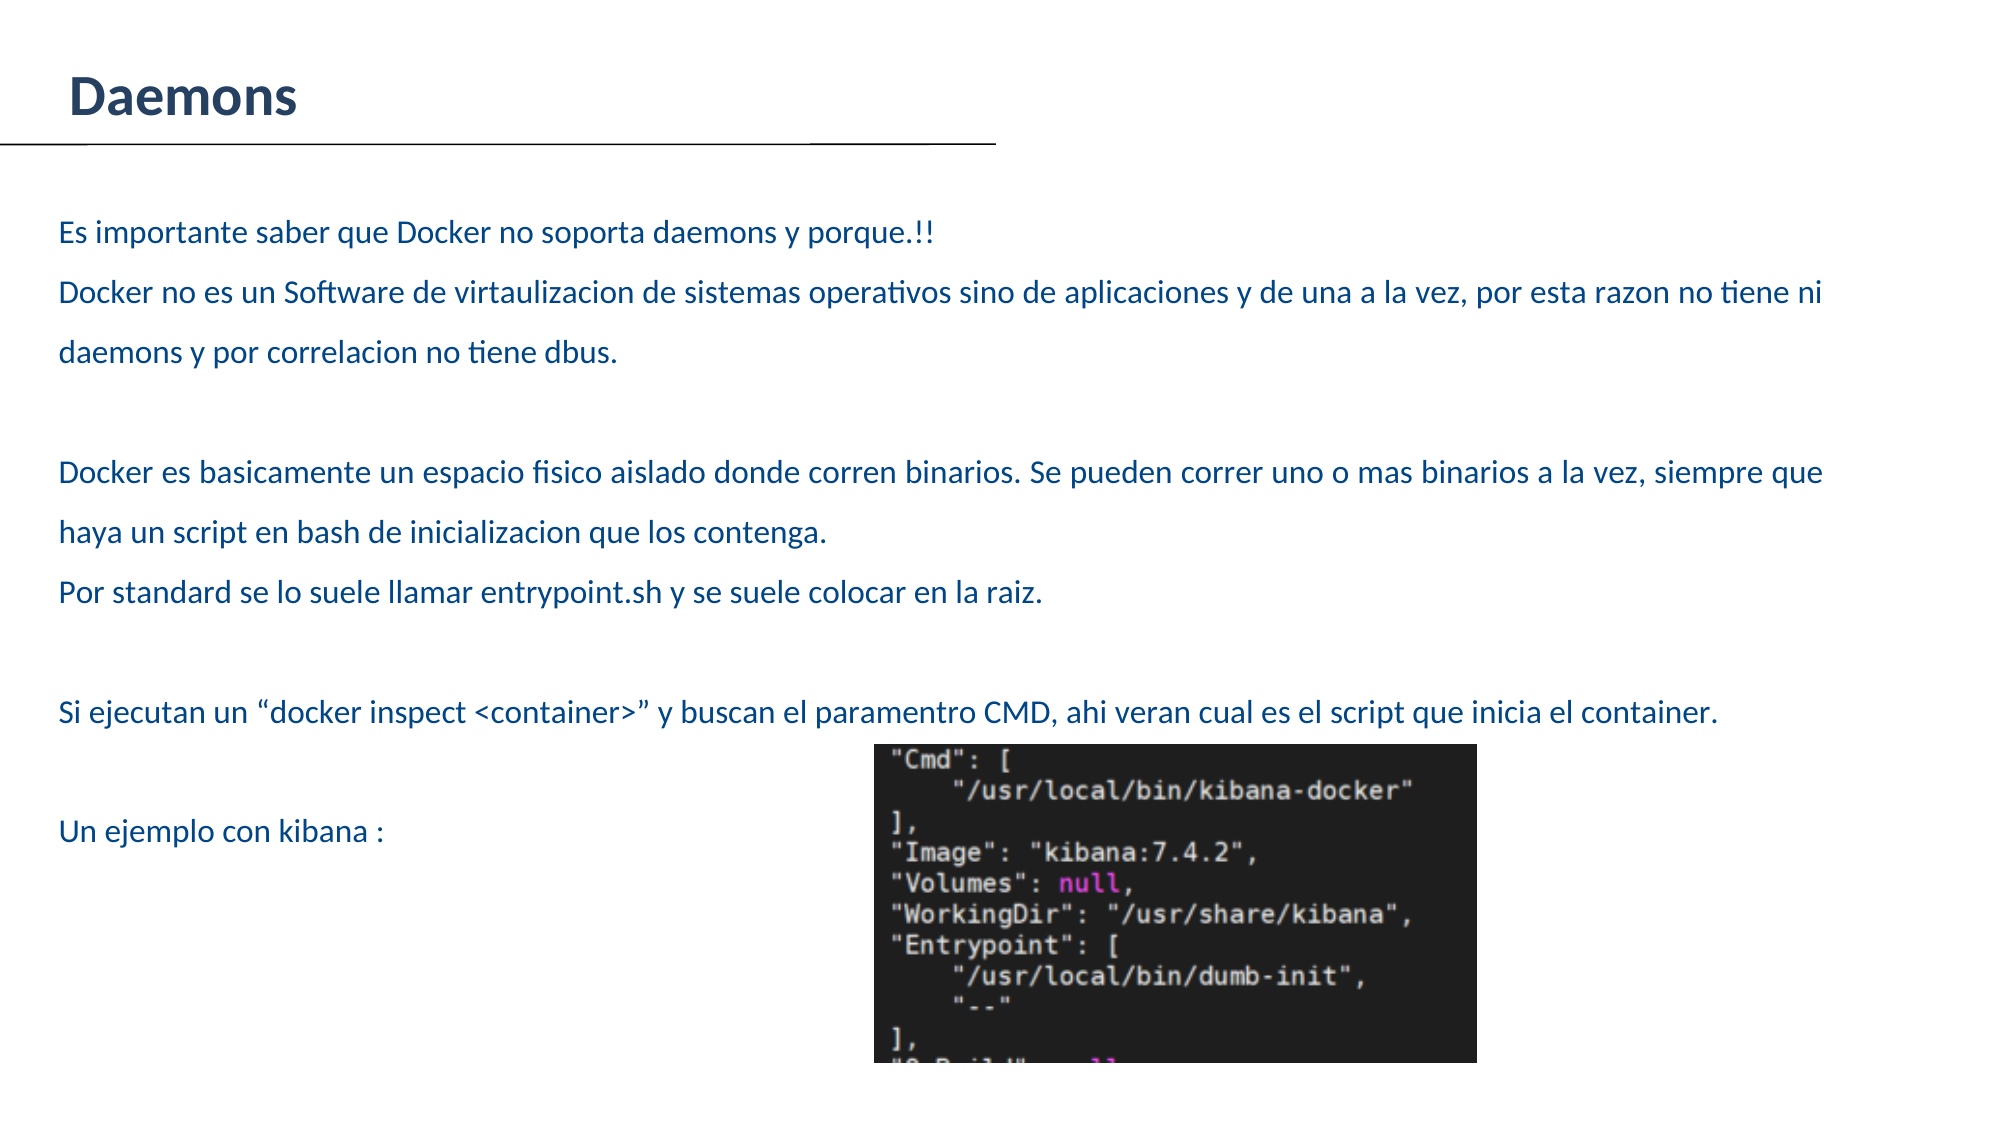

Daemons
Es importante saber que Docker no soporta daemons y porque.!!
Docker no es un Software de virtaulizacion de sistemas operativos sino de aplicaciones y de una a la vez, por esta razon no tiene ni daemons y por correlacion no tiene dbus.
Docker es basicamente un espacio fisico aislado donde corren binarios. Se pueden correr uno o mas binarios a la vez, siempre que haya un script en bash de inicializacion que los contenga.
Por standard se lo suele llamar entrypoint.sh y se suele colocar en la raiz.
Si ejecutan un “docker inspect <container>” y buscan el paramentro CMD, ahi veran cual es el script que inicia el container.
Un ejemplo con kibana :